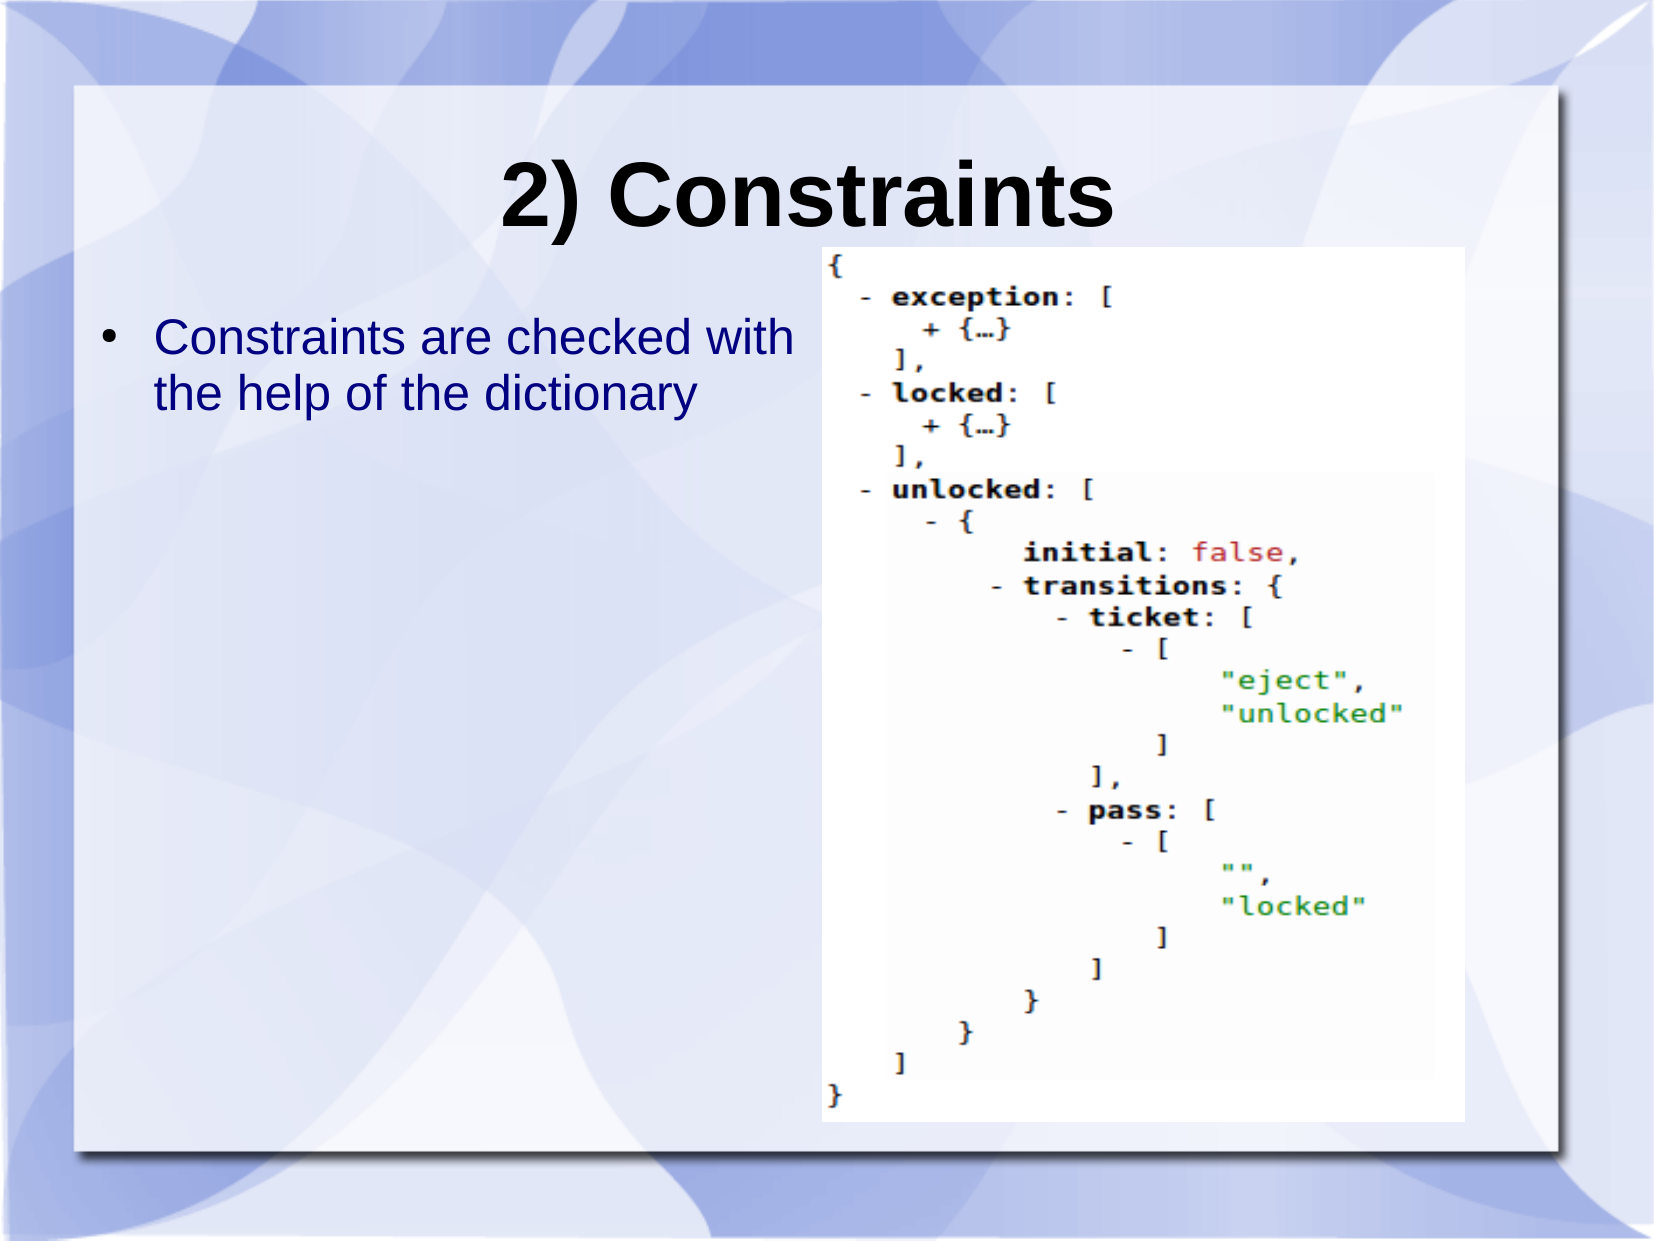

# 2) Constraints
Constraints are checked with the help of the dictionary